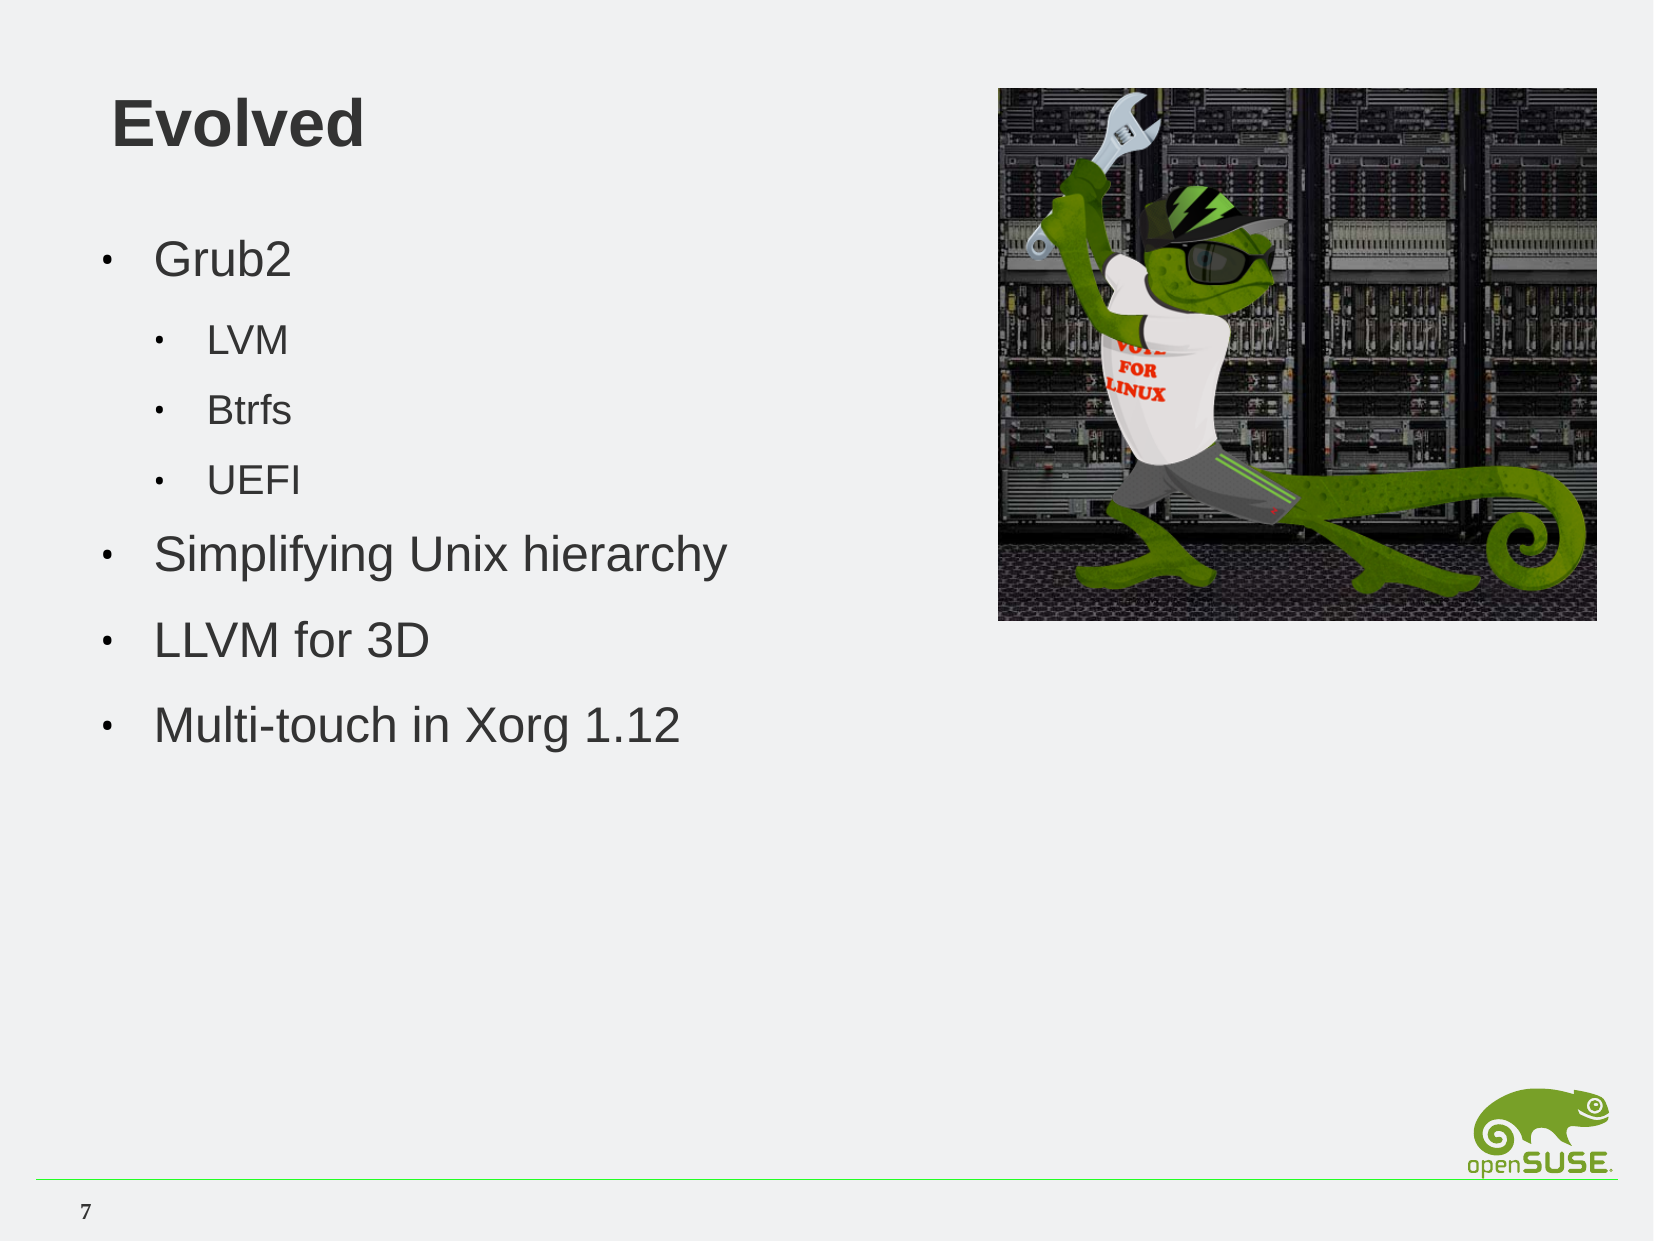

# Evolved
Grub2
LVM
Btrfs
UEFI
Simplifying Unix hierarchy
LLVM for 3D
Multi-touch in Xorg 1.12
7